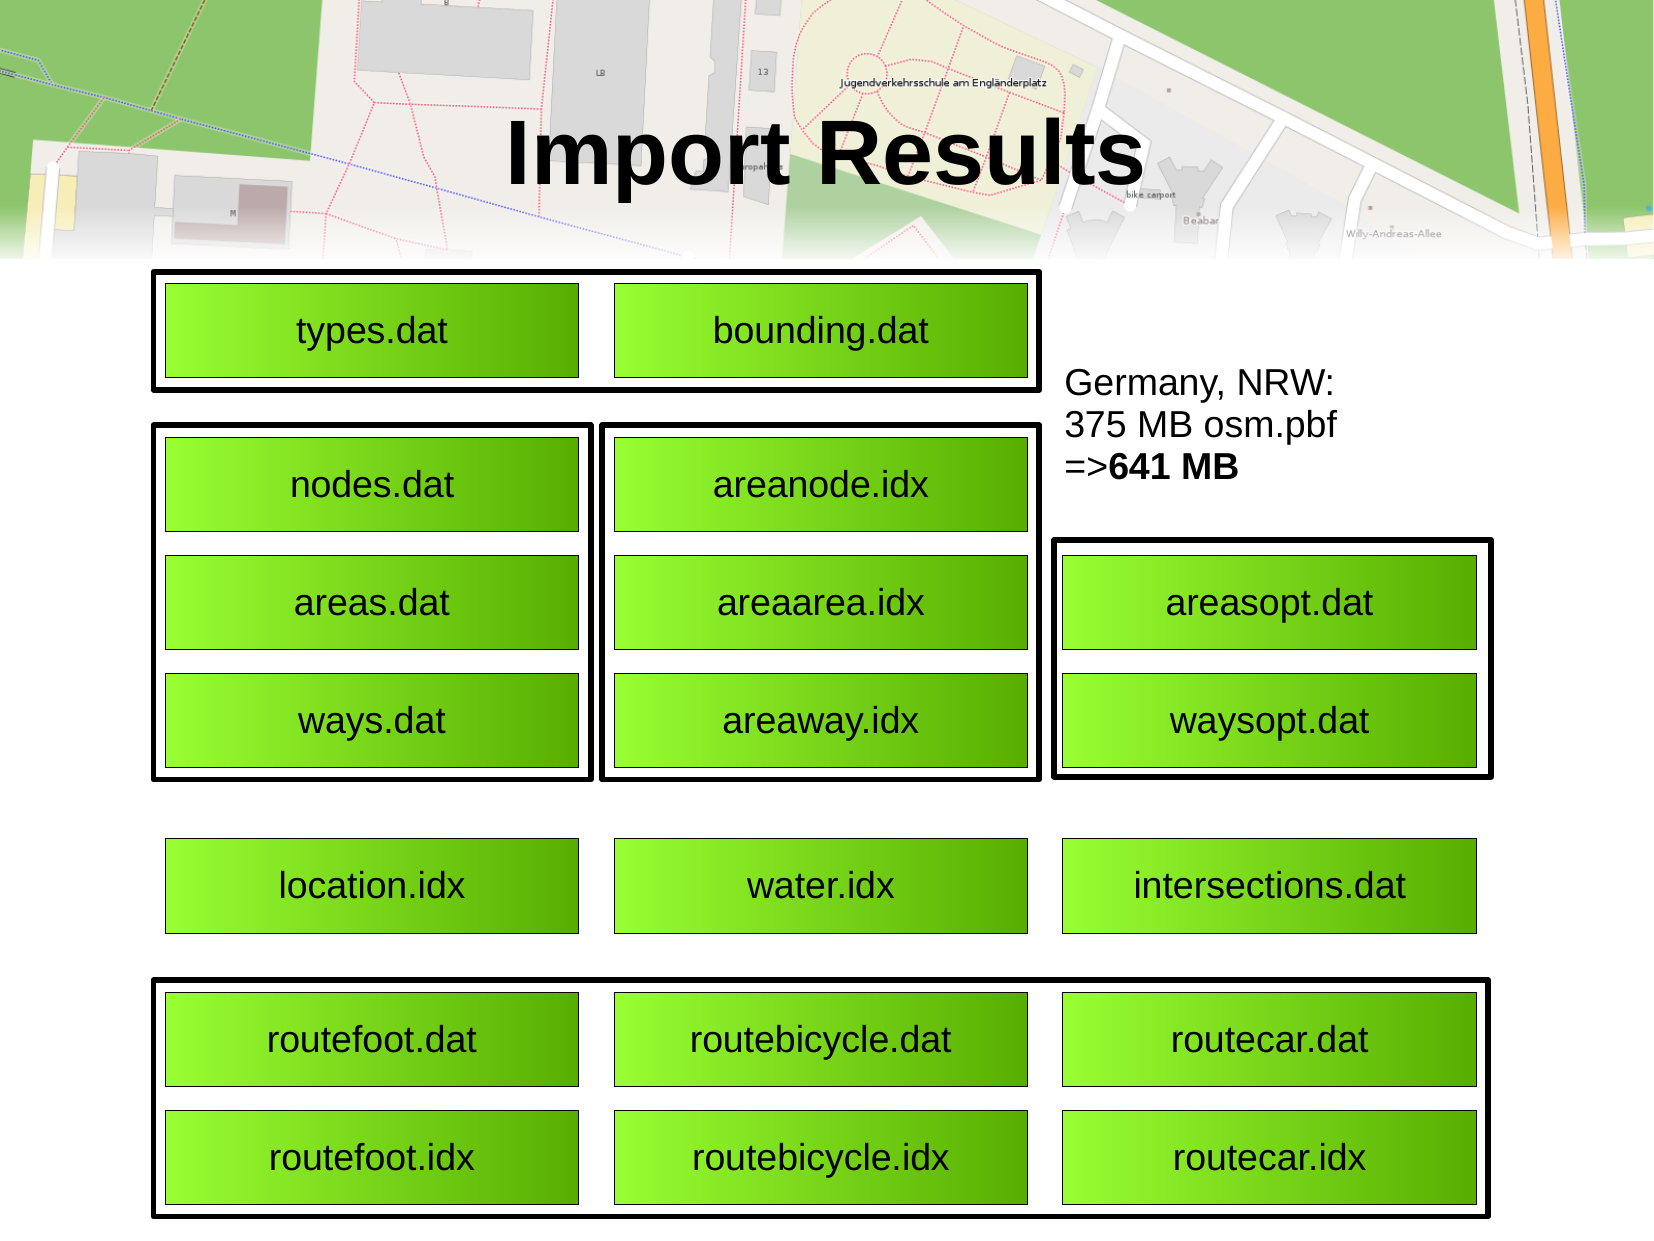

# Import Results
types.dat
bounding.dat
Germany, NRW:
375 MB osm.pbf
=>641 MB
nodes.dat
areanode.idx
areas.dat
areaarea.idx
areasopt.dat
ways.dat
areaway.idx
waysopt.dat
location.idx
water.idx
intersections.dat
routefoot.dat
routebicycle.dat
routecar.dat
routefoot.idx
routebicycle.idx
routecar.idx